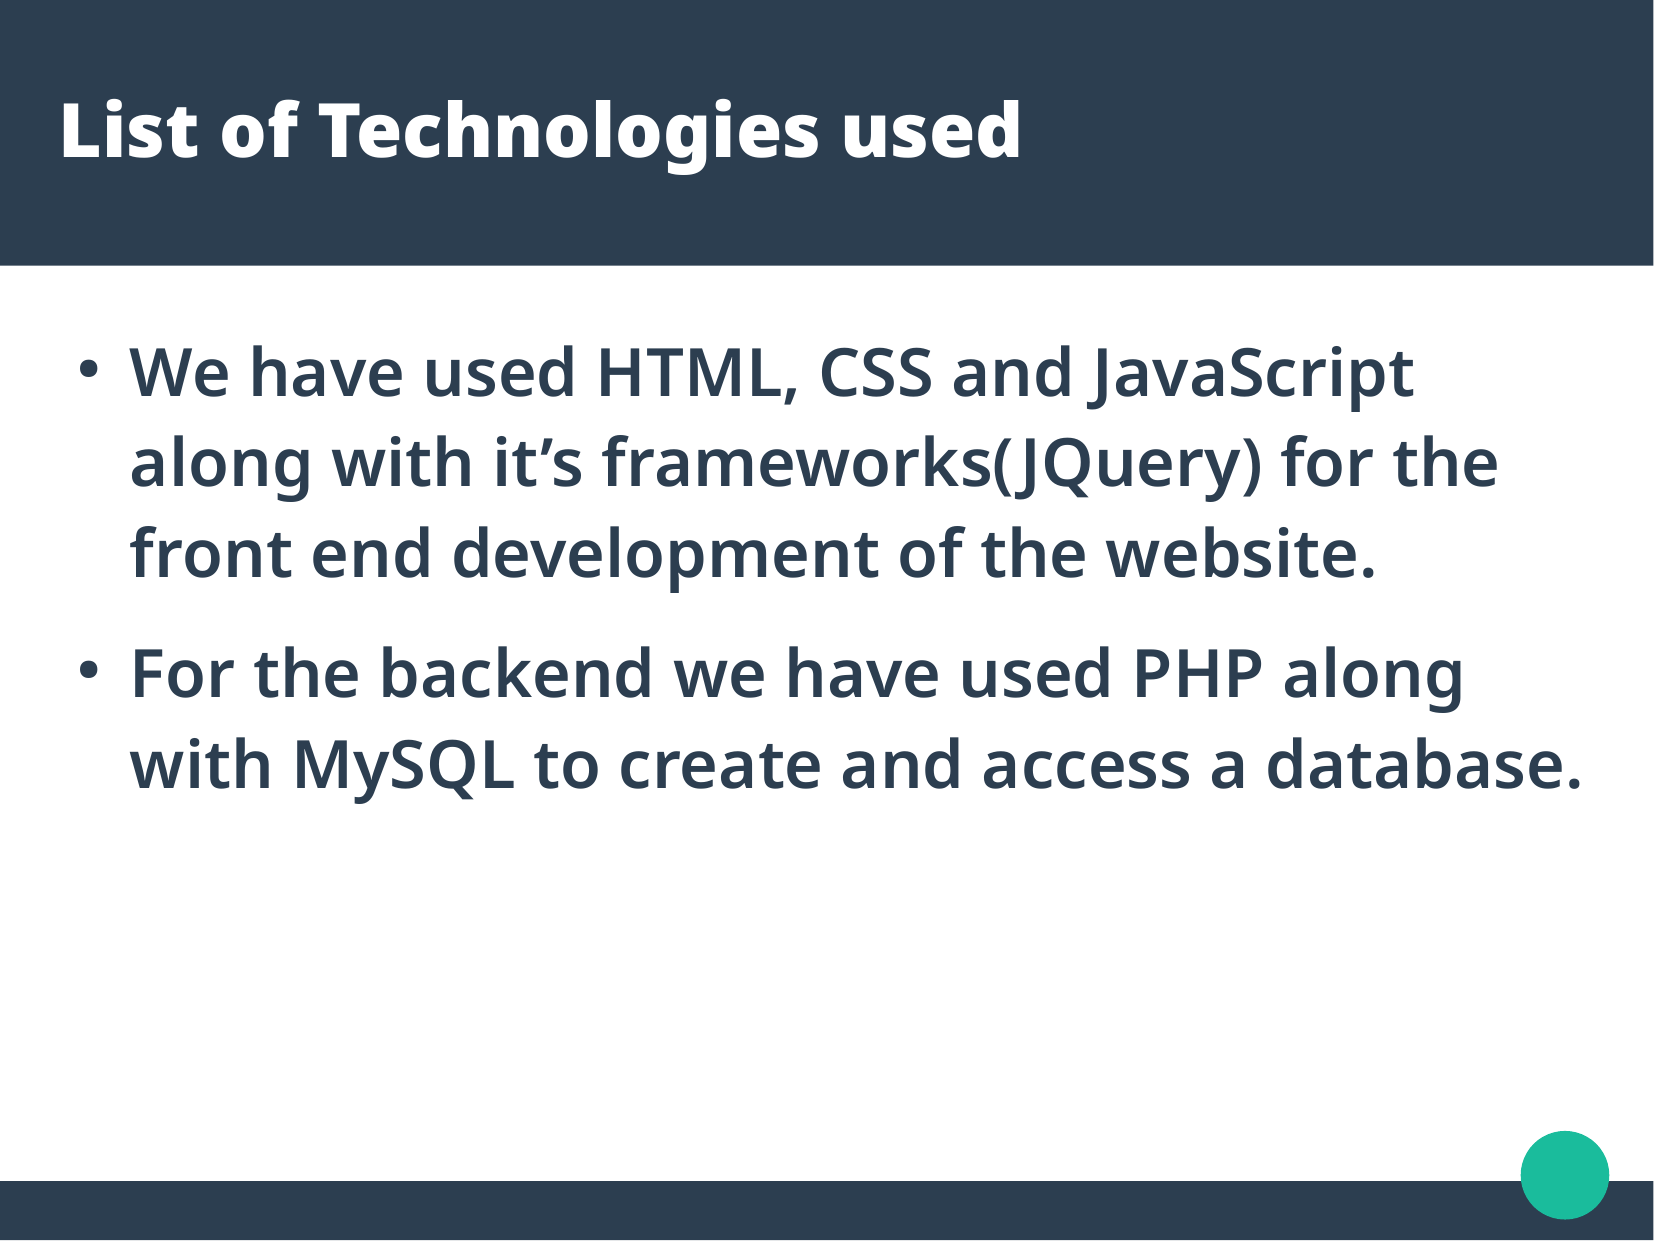

# List of Technologies used
We have used HTML, CSS and JavaScript along with it’s frameworks(JQuery) for the front end development of the website.
For the backend we have used PHP along with MySQL to create and access a database.